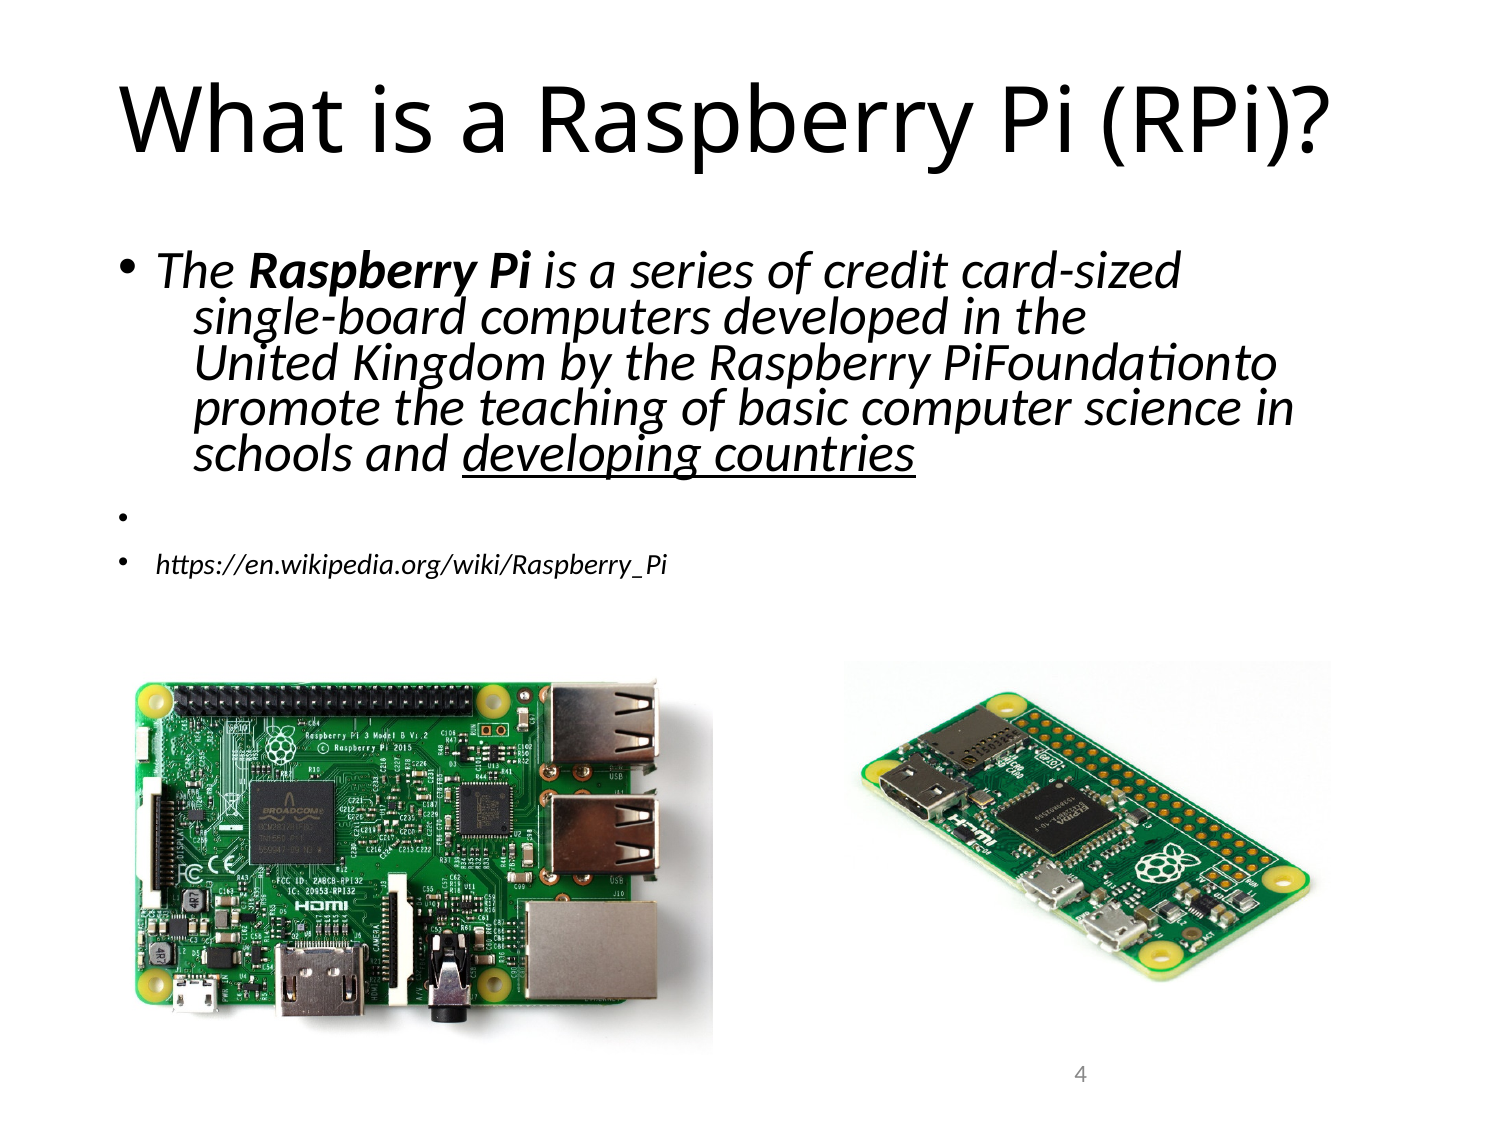

# What is a Raspberry Pi (RPi)?
The Raspberry Pi is a series of credit card-sized single-board computers developed in the United Kingdom by the Raspberry PiFoundationto promote the teaching of basic computer science in schools and developing countries
https://en.wikipedia.org/wiki/Raspberry_Pi